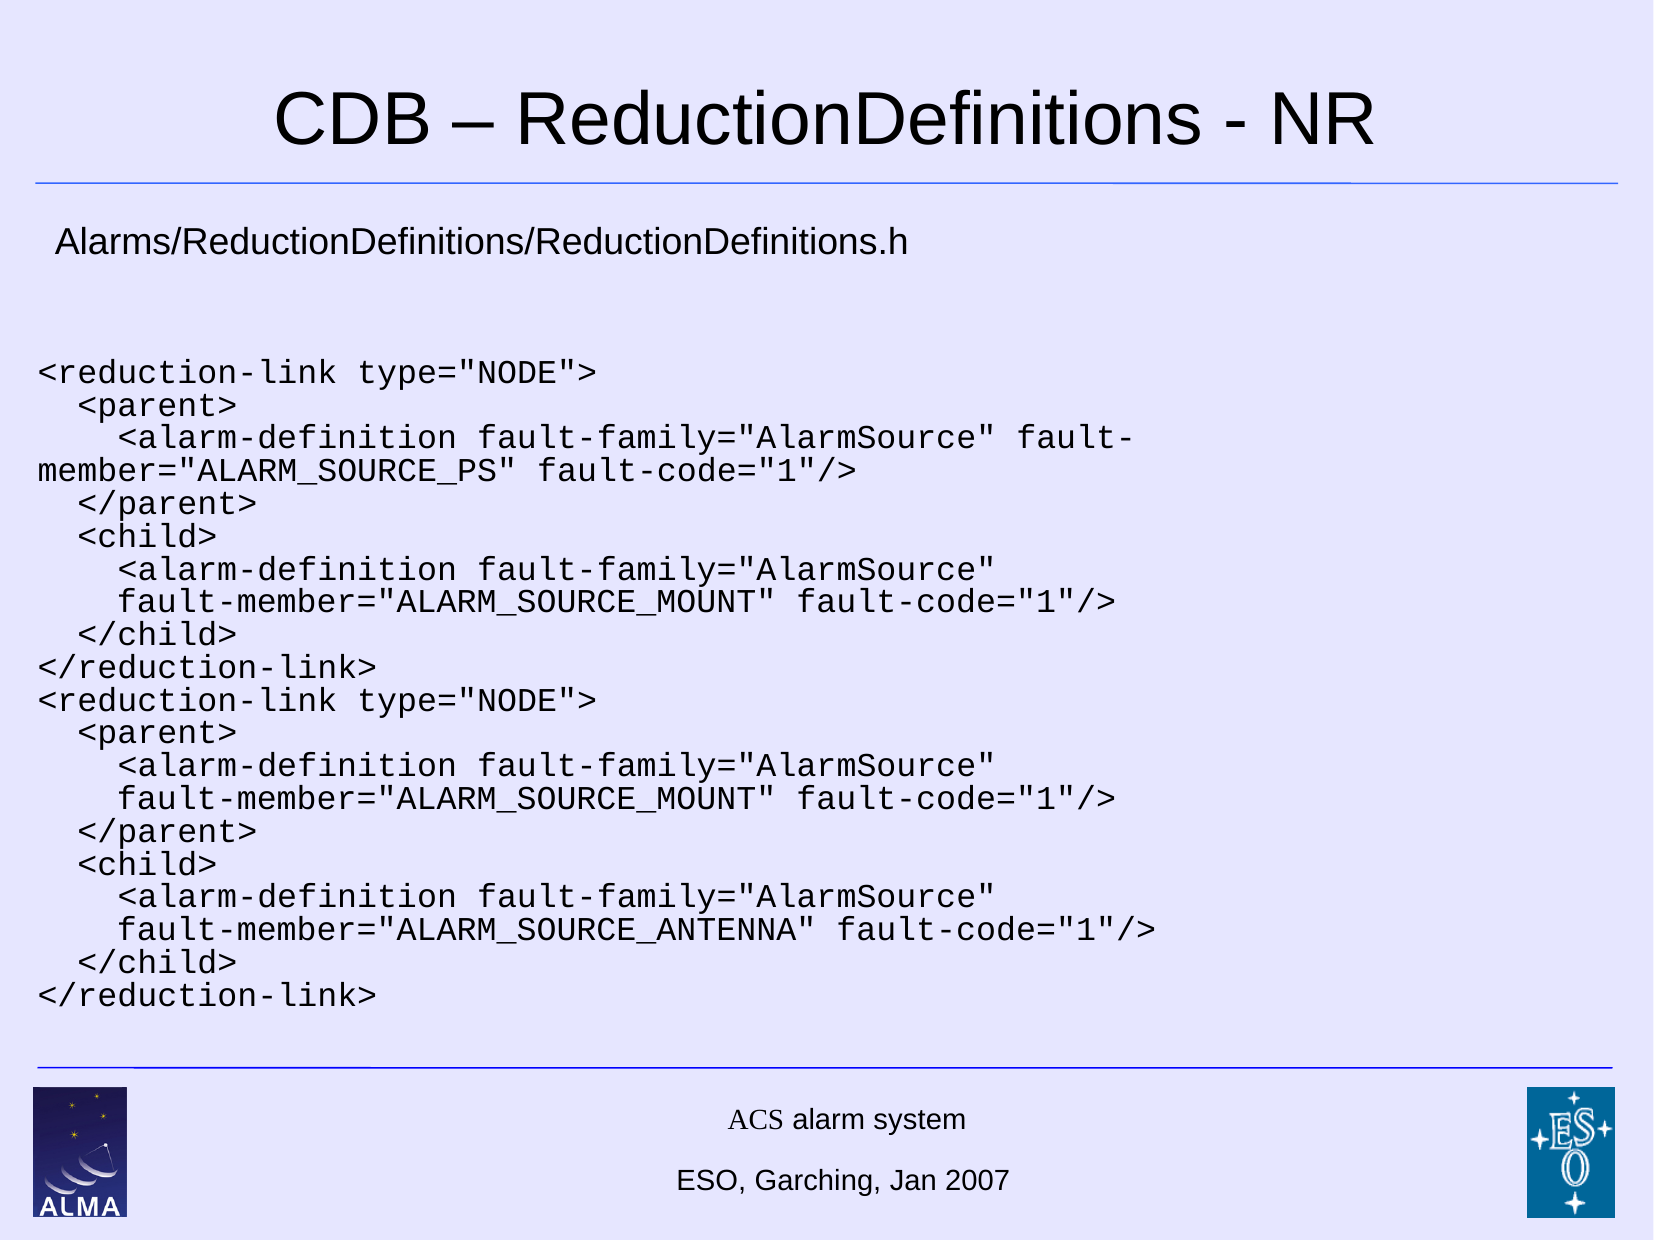

# CDB – ReductionDefinitions - NR
Alarms/ReductionDefinitions/ReductionDefinitions.h
<reduction-link type="NODE">
 <parent>
 <alarm-definition fault-family="AlarmSource" fault-member="ALARM_SOURCE_PS" fault-code="1"/>
 </parent>
 <child>
 <alarm-definition fault-family="AlarmSource"
		fault-member="ALARM_SOURCE_MOUNT" fault-code="1"/>
 </child>
</reduction-link>
<reduction-link type="NODE">
 <parent>
 <alarm-definition fault-family="AlarmSource"
		fault-member="ALARM_SOURCE_MOUNT" fault-code="1"/>
 </parent>
 <child>
 <alarm-definition fault-family="AlarmSource"
		fault-member="ALARM_SOURCE_ANTENNA" fault-code="1"/>
 </child>
</reduction-link>